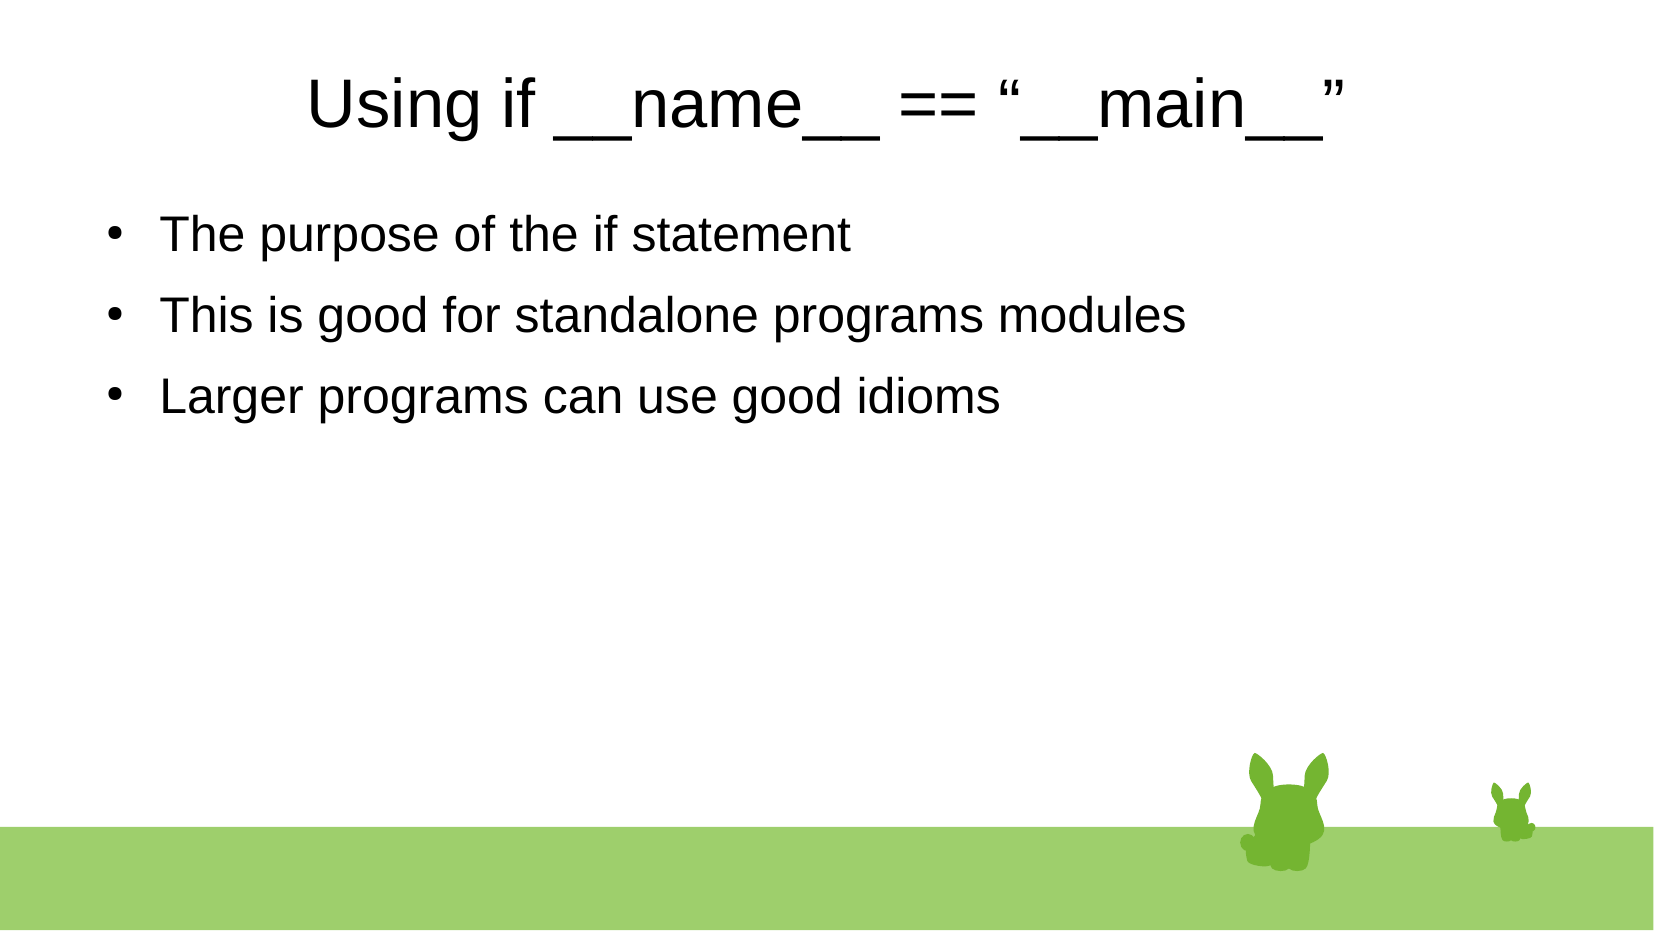

# Using if __name__ == “__main__”
The purpose of the if statement
This is good for standalone programs modules
Larger programs can use good idioms